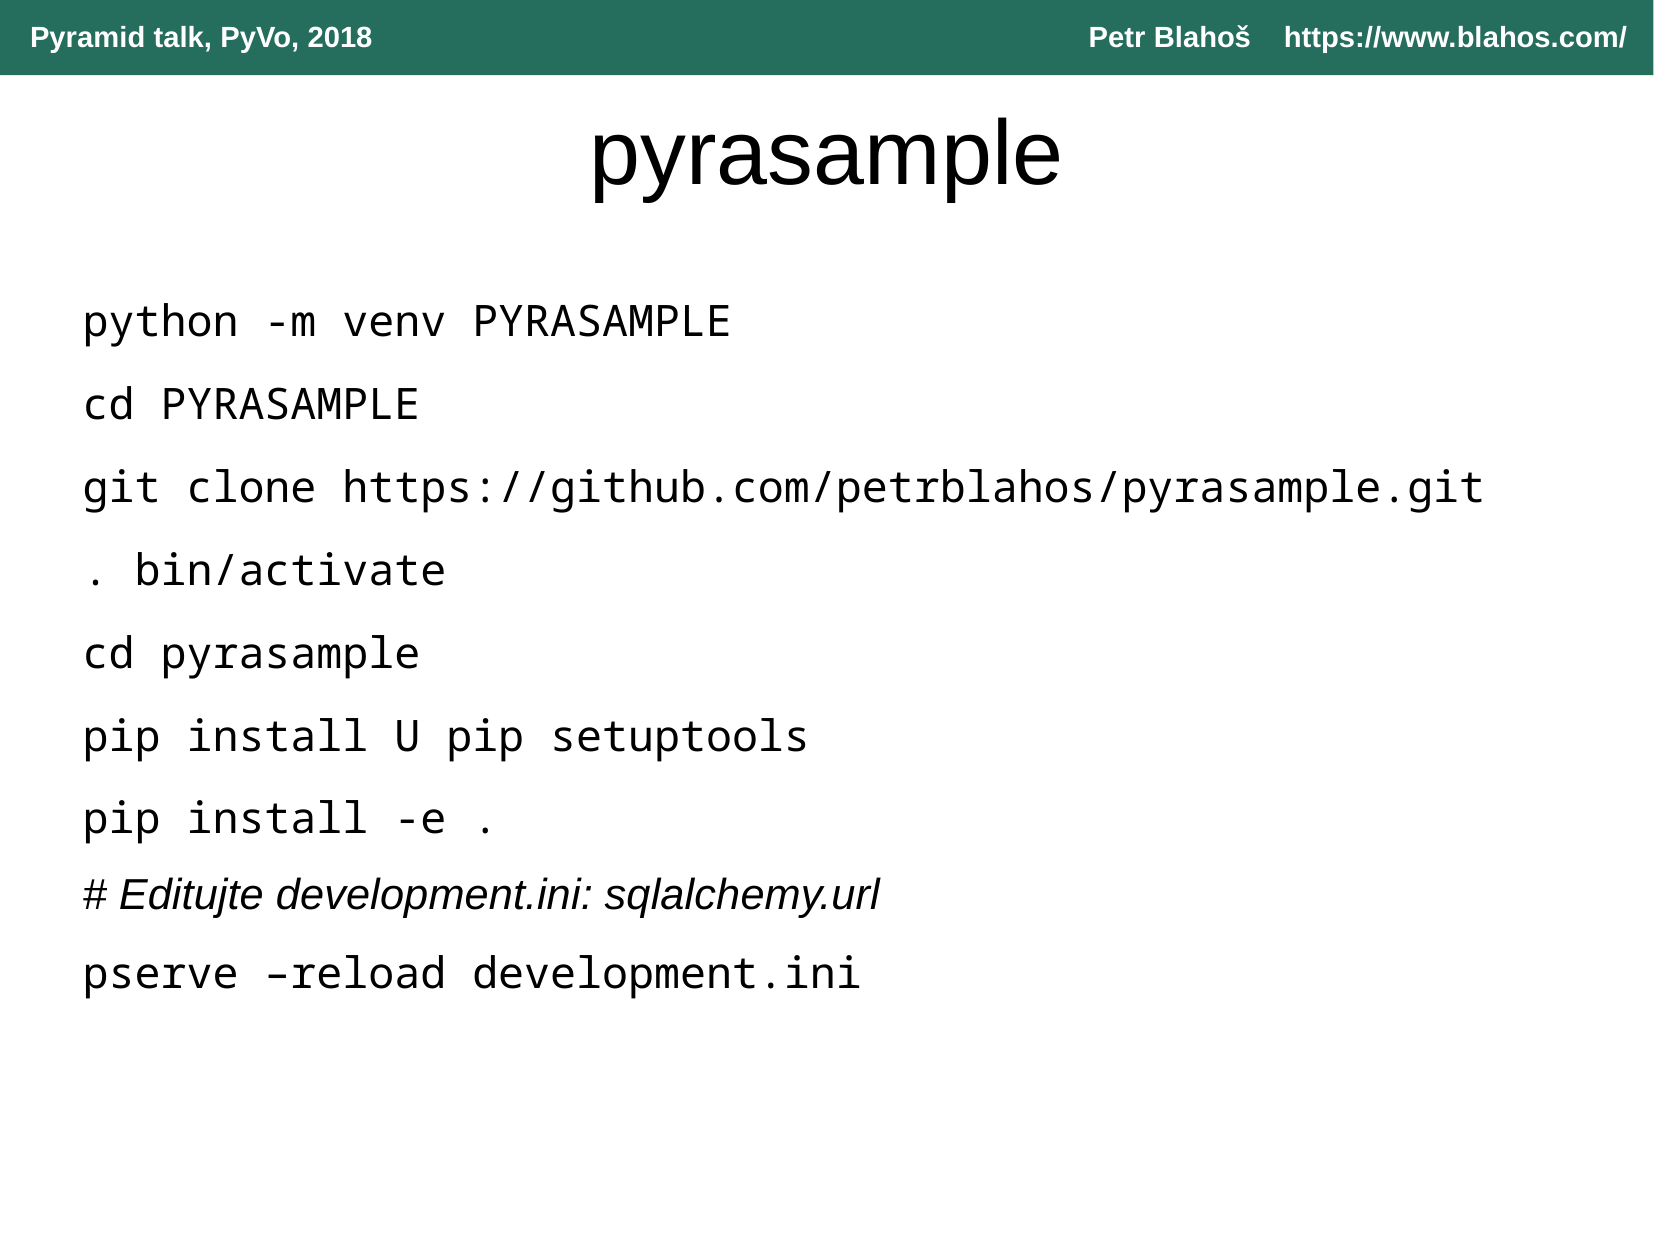

# pyrasample
python -m venv PYRASAMPLE
cd PYRASAMPLE
git clone https://github.com/petrblahos/pyrasample.git
. bin/activate
cd pyrasample
pip install U pip setuptools
pip install -e .
# Editujte development.ini: sqlalchemy.url
pserve –reload development.ini